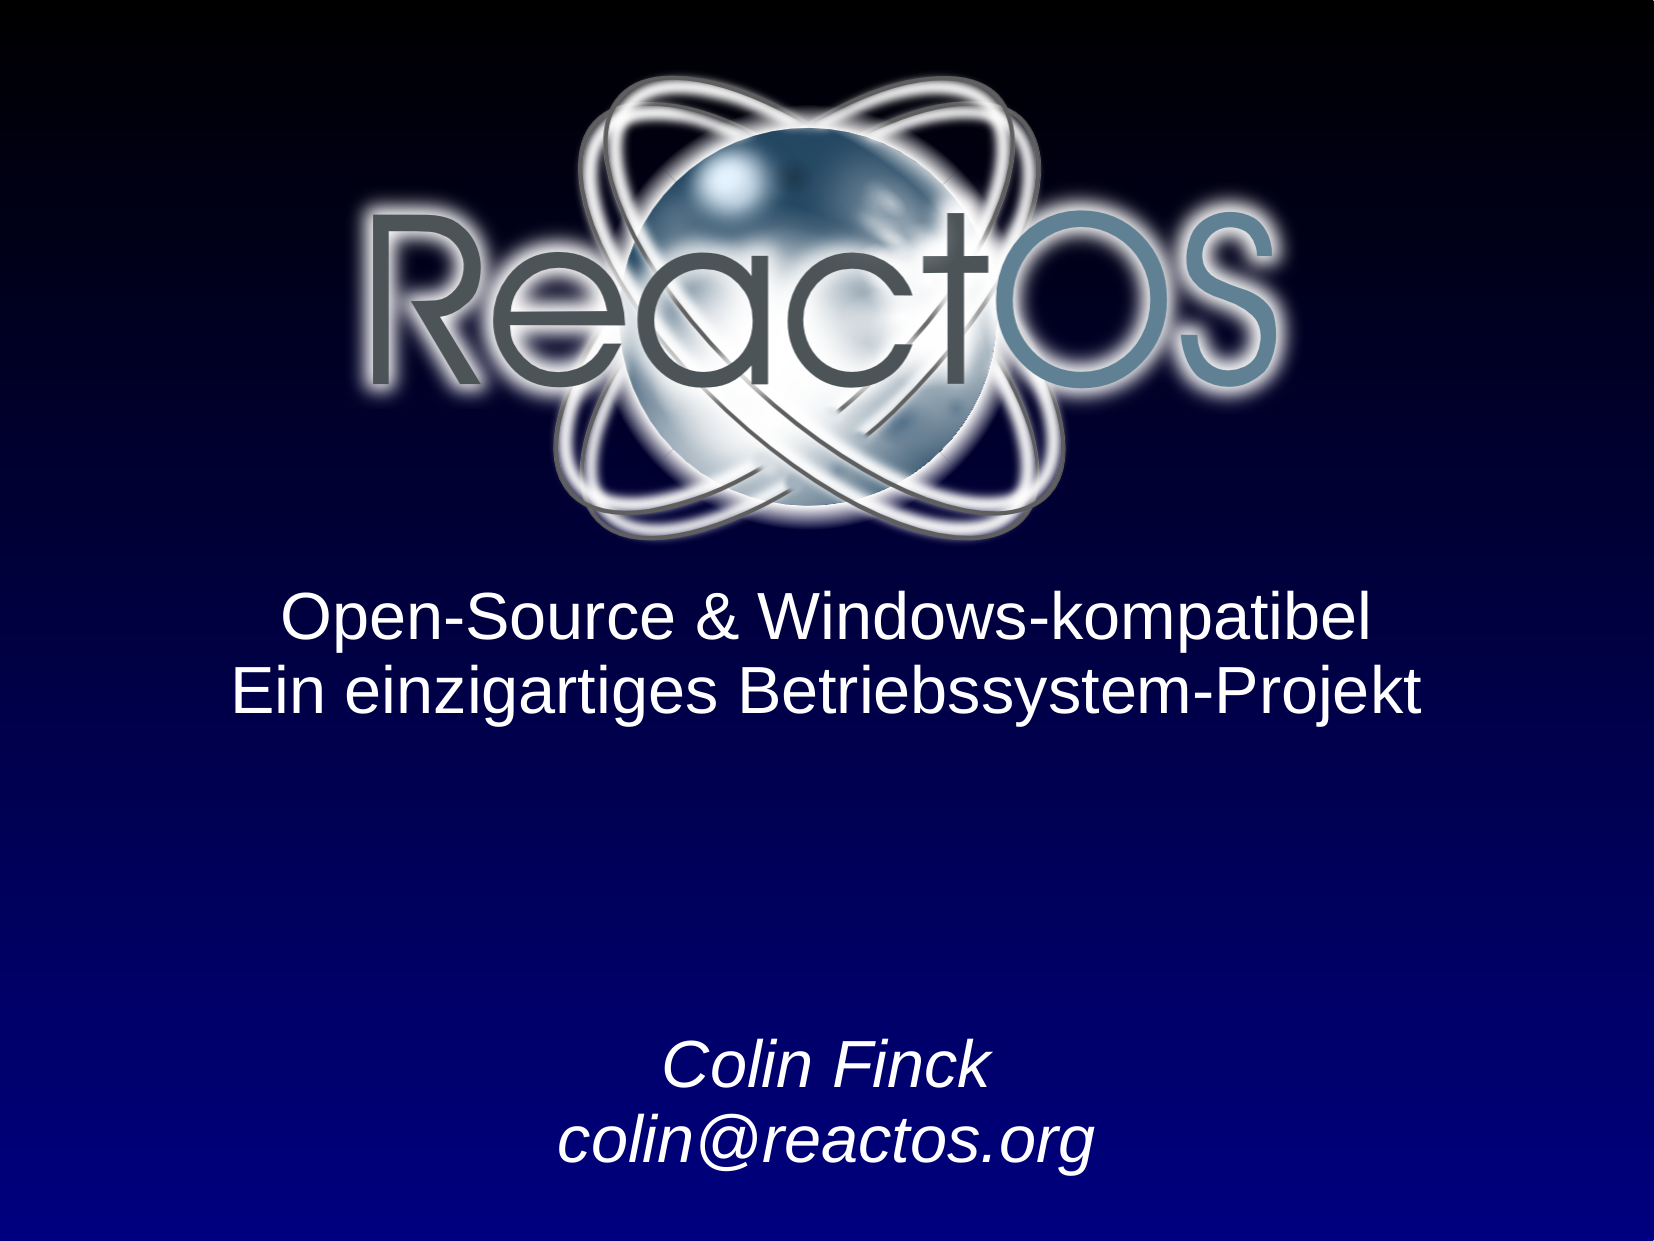

# Open-Source & Windows-kompatibel
Ein einzigartiges Betriebssystem-Projekt
Colin Finck
colin@reactos.org